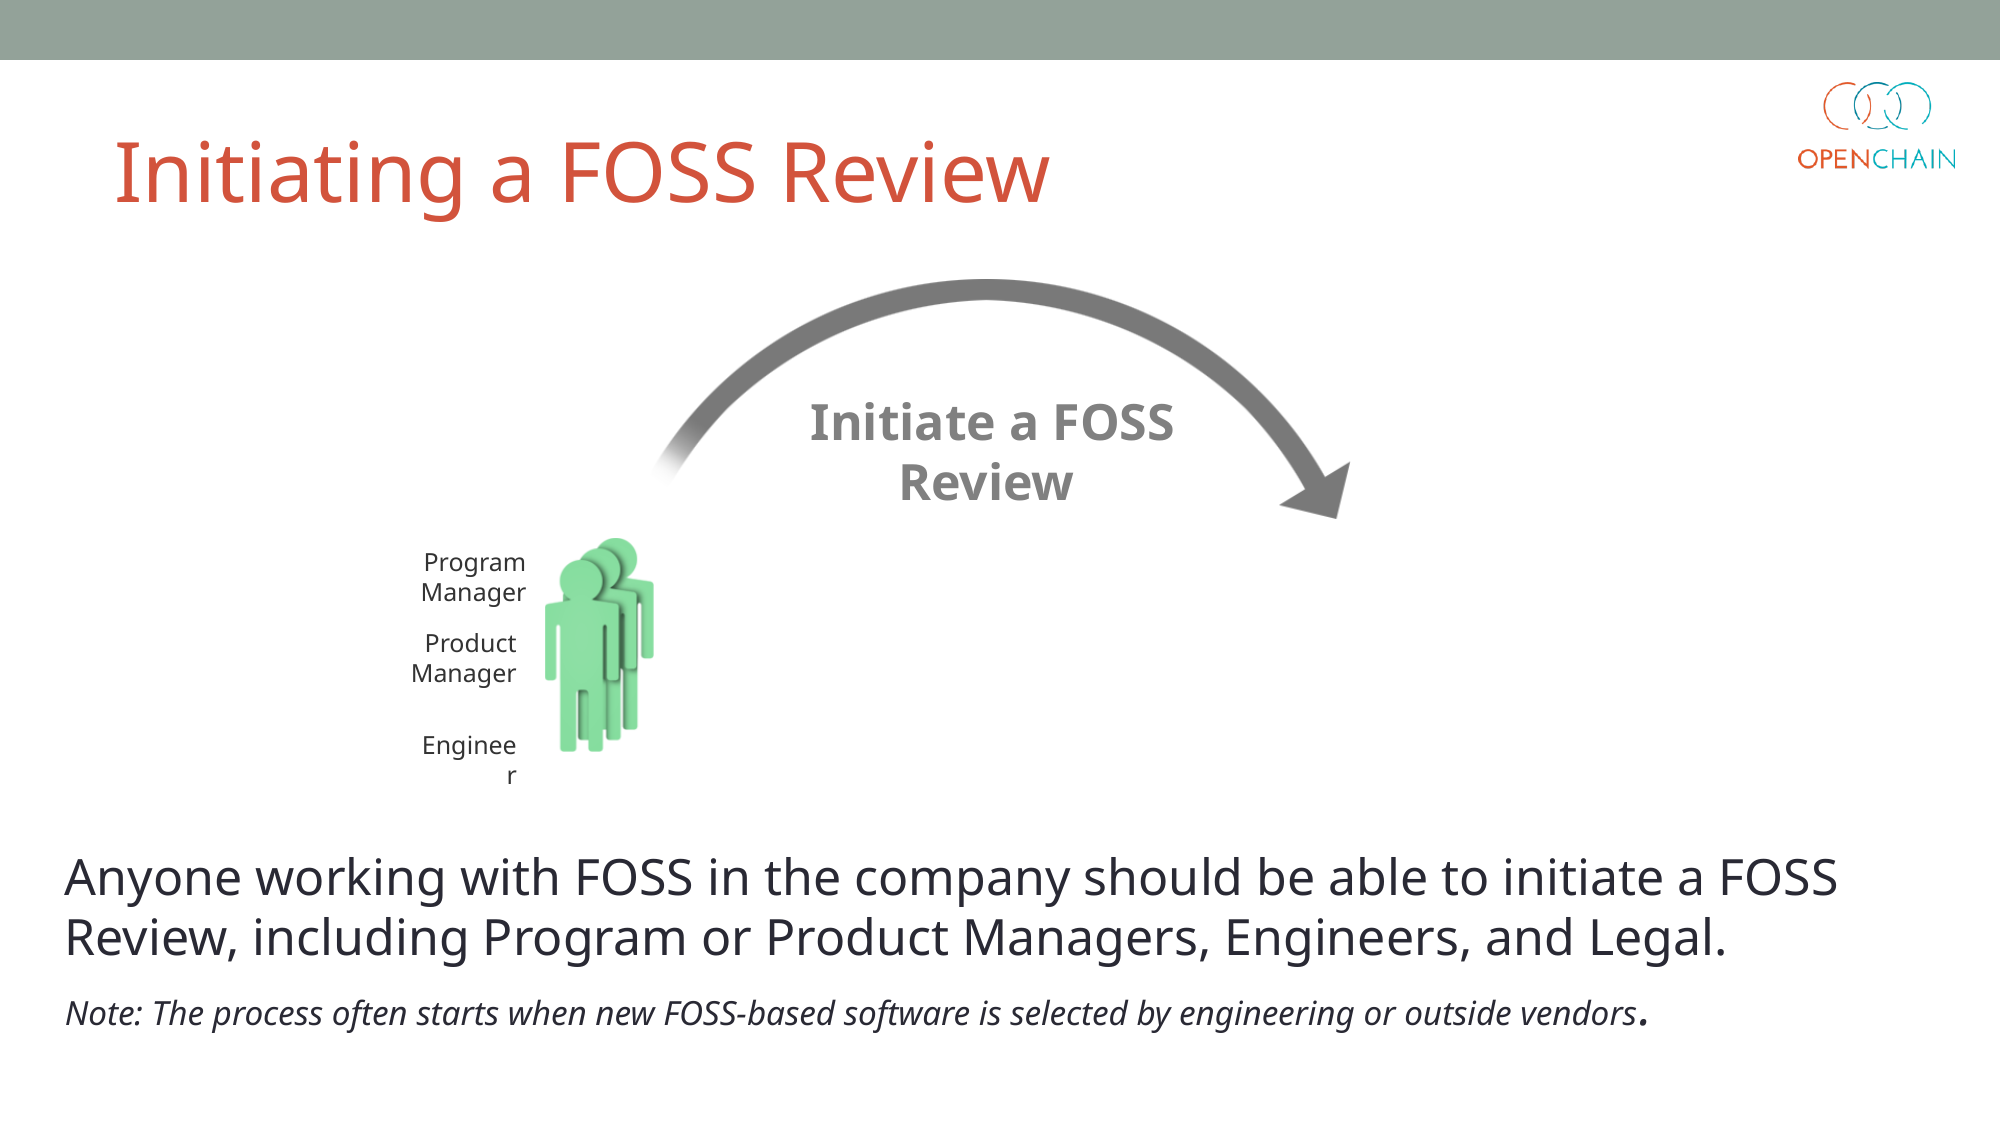

Initiating a FOSS Review
Initiate a FOSS Review
Program Manager
Product Manager
 Engineer
Anyone working with FOSS in the company should be able to initiate a FOSS Review, including Program or Product Managers, Engineers, and Legal.
Note: The process often starts when new FOSS-based software is selected by engineering or outside vendors.